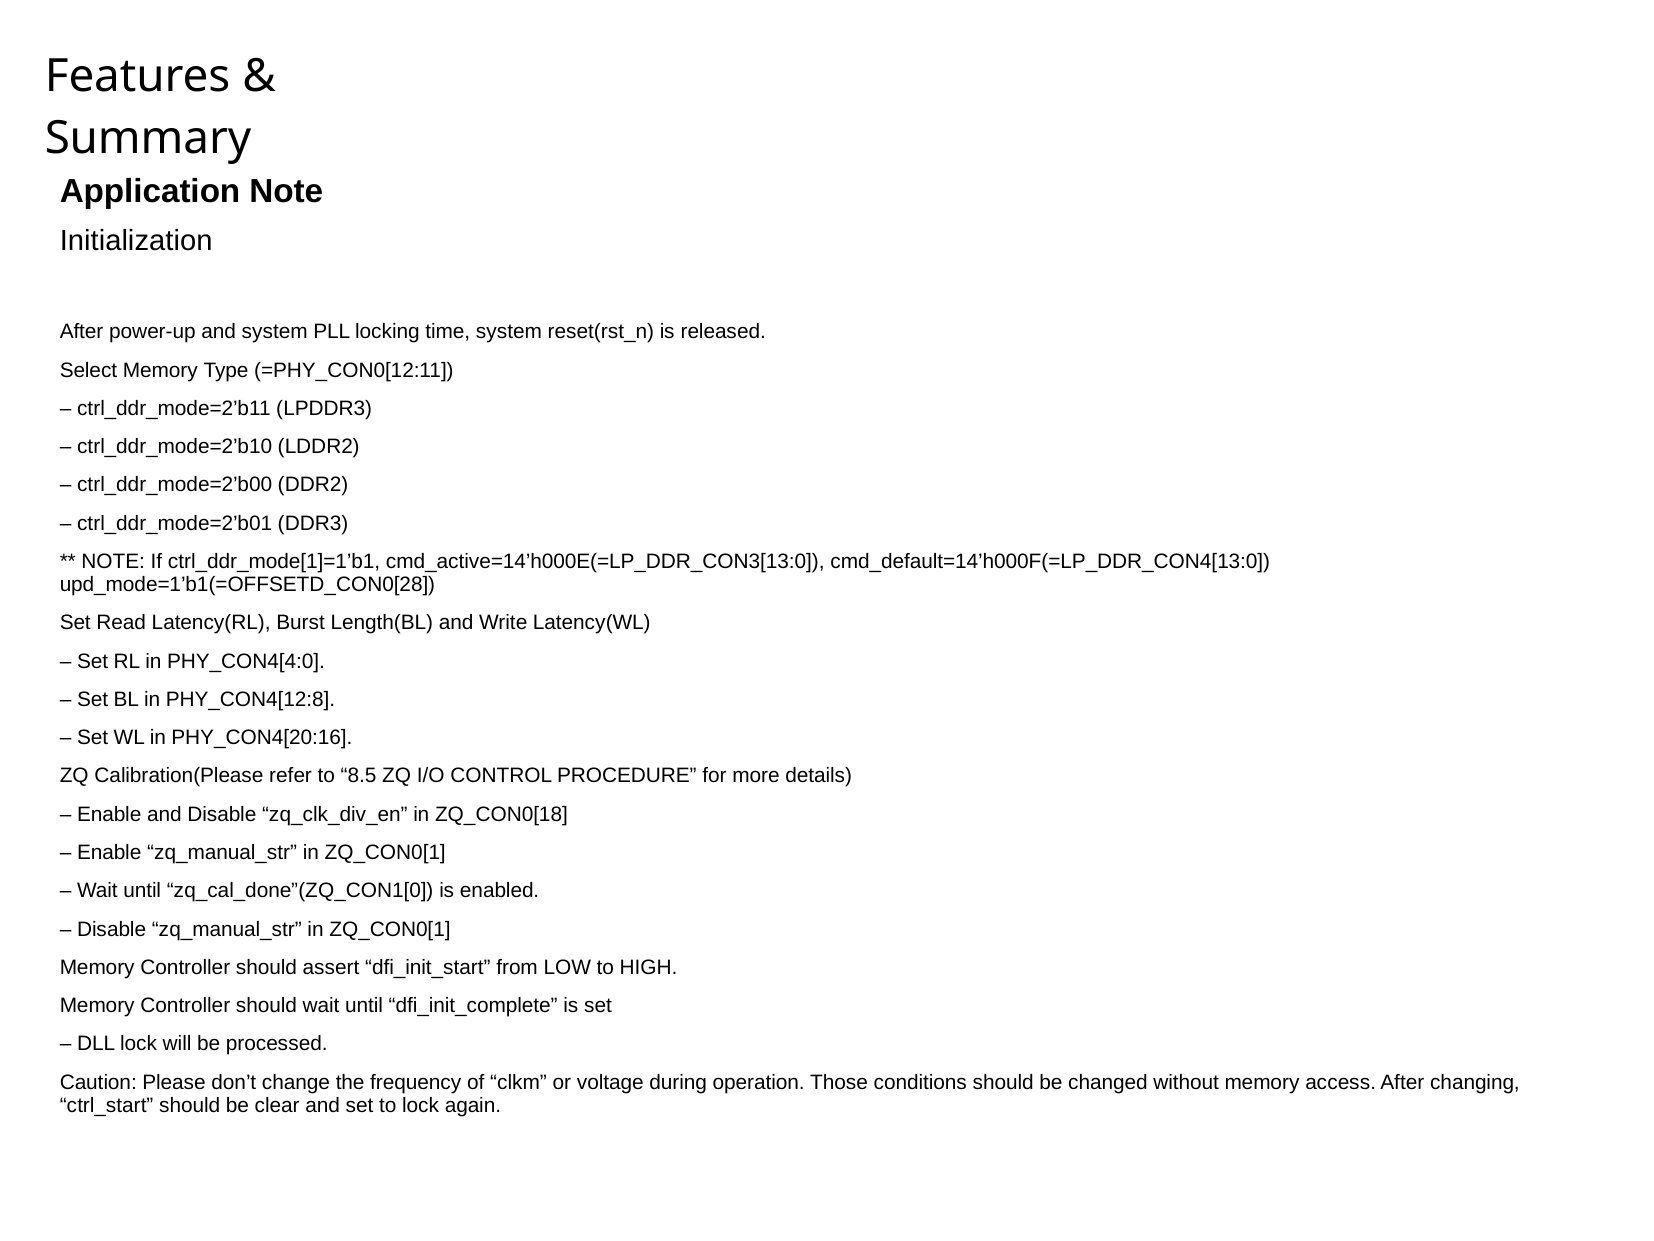

Features & Summary
Application Note
Initialization
After power-up and system PLL locking time, system reset(rst_n) is released.
Select Memory Type (=PHY_CON0[12:11])
– ctrl_ddr_mode=2’b11 (LPDDR3)
– ctrl_ddr_mode=2’b10 (LDDR2)
– ctrl_ddr_mode=2’b00 (DDR2)
– ctrl_ddr_mode=2’b01 (DDR3)
** NOTE: If ctrl_ddr_mode[1]=1’b1, cmd_active=14’h000E(=LP_DDR_CON3[13:0]), cmd_default=14’h000F(=LP_DDR_CON4[13:0]) upd_mode=1’b1(=OFFSETD_CON0[28])
Set Read Latency(RL), Burst Length(BL) and Write Latency(WL)
– Set RL in PHY_CON4[4:0].
– Set BL in PHY_CON4[12:8].
– Set WL in PHY_CON4[20:16].
ZQ Calibration(Please refer to “8.5 ZQ I/O CONTROL PROCEDURE” for more details)
– Enable and Disable “zq_clk_div_en” in ZQ_CON0[18]
– Enable “zq_manual_str” in ZQ_CON0[1]
– Wait until “zq_cal_done”(ZQ_CON1[0]) is enabled.
– Disable “zq_manual_str” in ZQ_CON0[1]
Memory Controller should assert “dfi_init_start” from LOW to HIGH.
Memory Controller should wait until “dfi_init_complete” is set
– DLL lock will be processed.
Caution: Please don’t change the frequency of “clkm” or voltage during operation. Those conditions should be changed without memory access. After changing, “ctrl_start” should be clear and set to lock again.